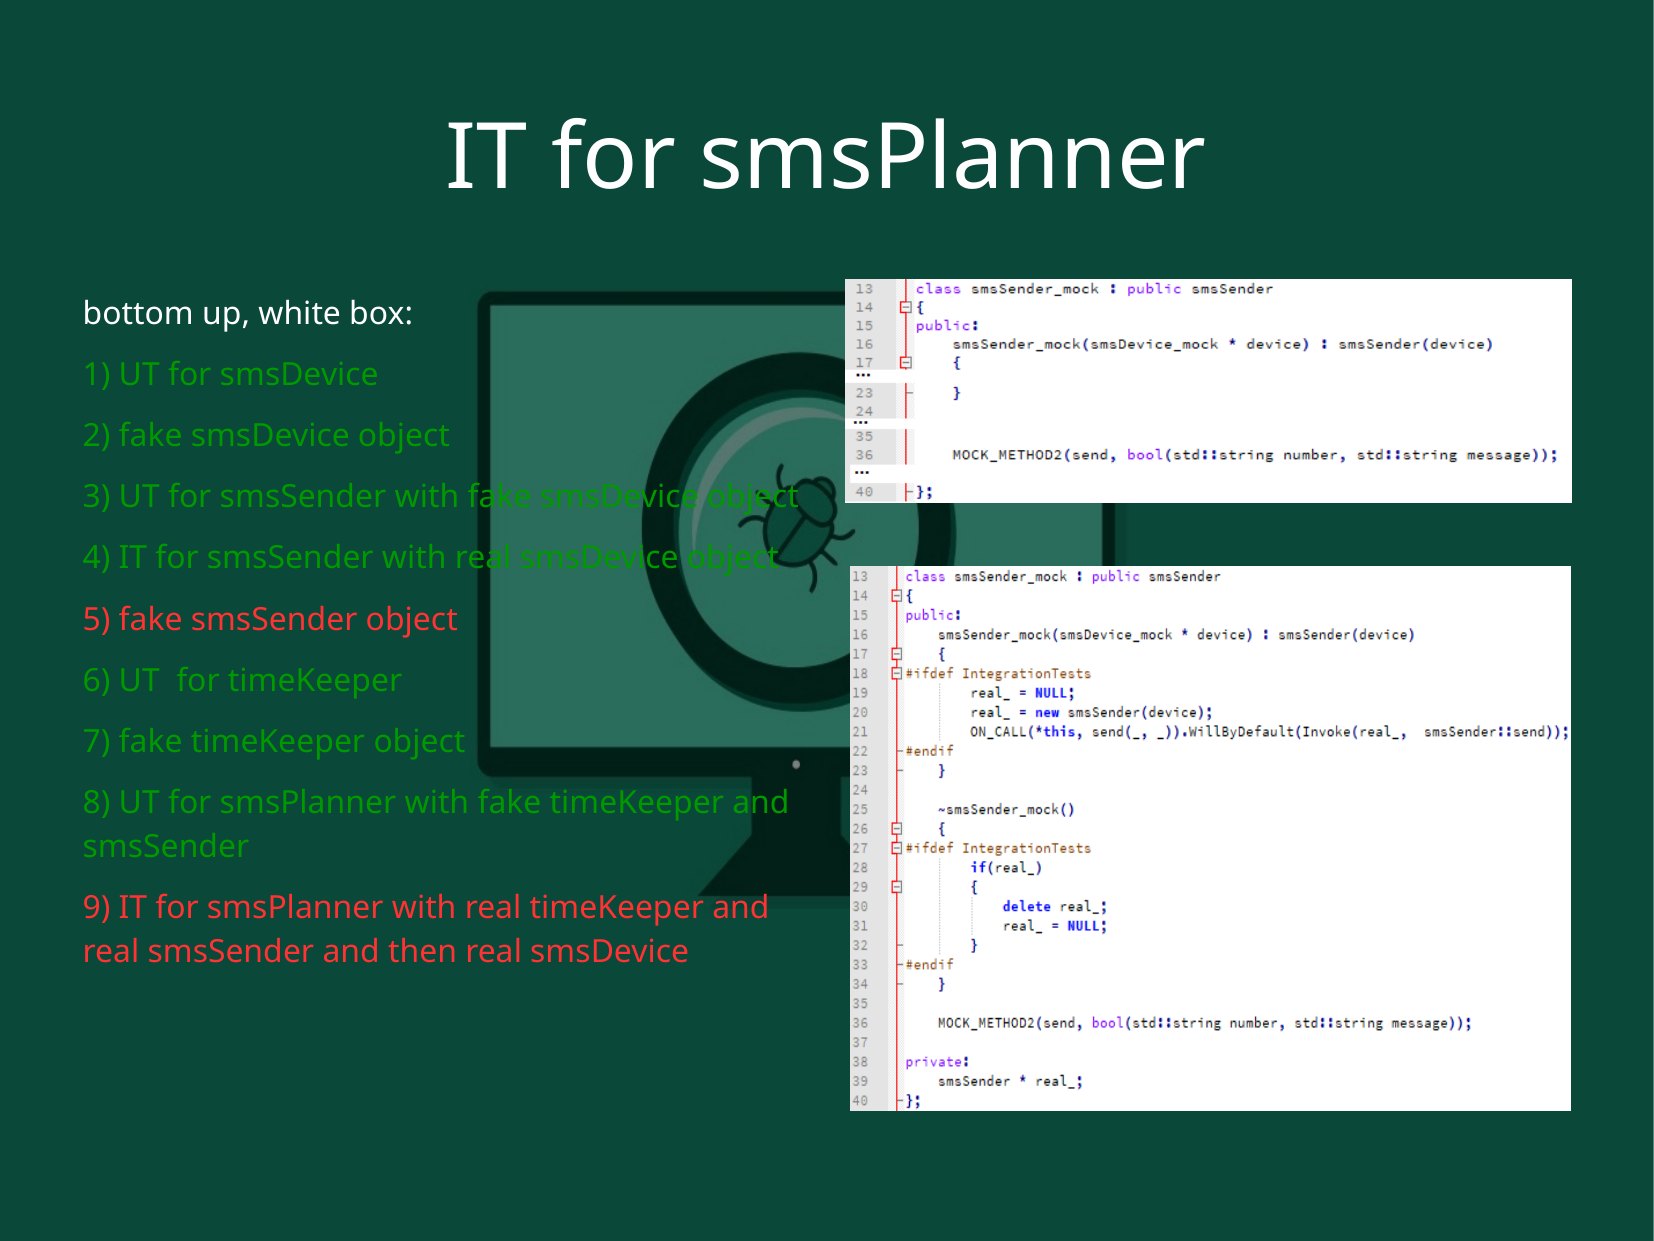

# IT for smsPlanner
bottom up, white box:
1) UT for smsDevice
2) fake smsDevice object
3) UT for smsSender with fake smsDevice object
4) IT for smsSender with real smsDevice object
5) fake smsSender object
6) UT for timeKeeper
7) fake timeKeeper object
8) UT for smsPlanner with fake timeKeeper and smsSender
9) IT for smsPlanner with real timeKeeper and real smsSender and then real smsDevice